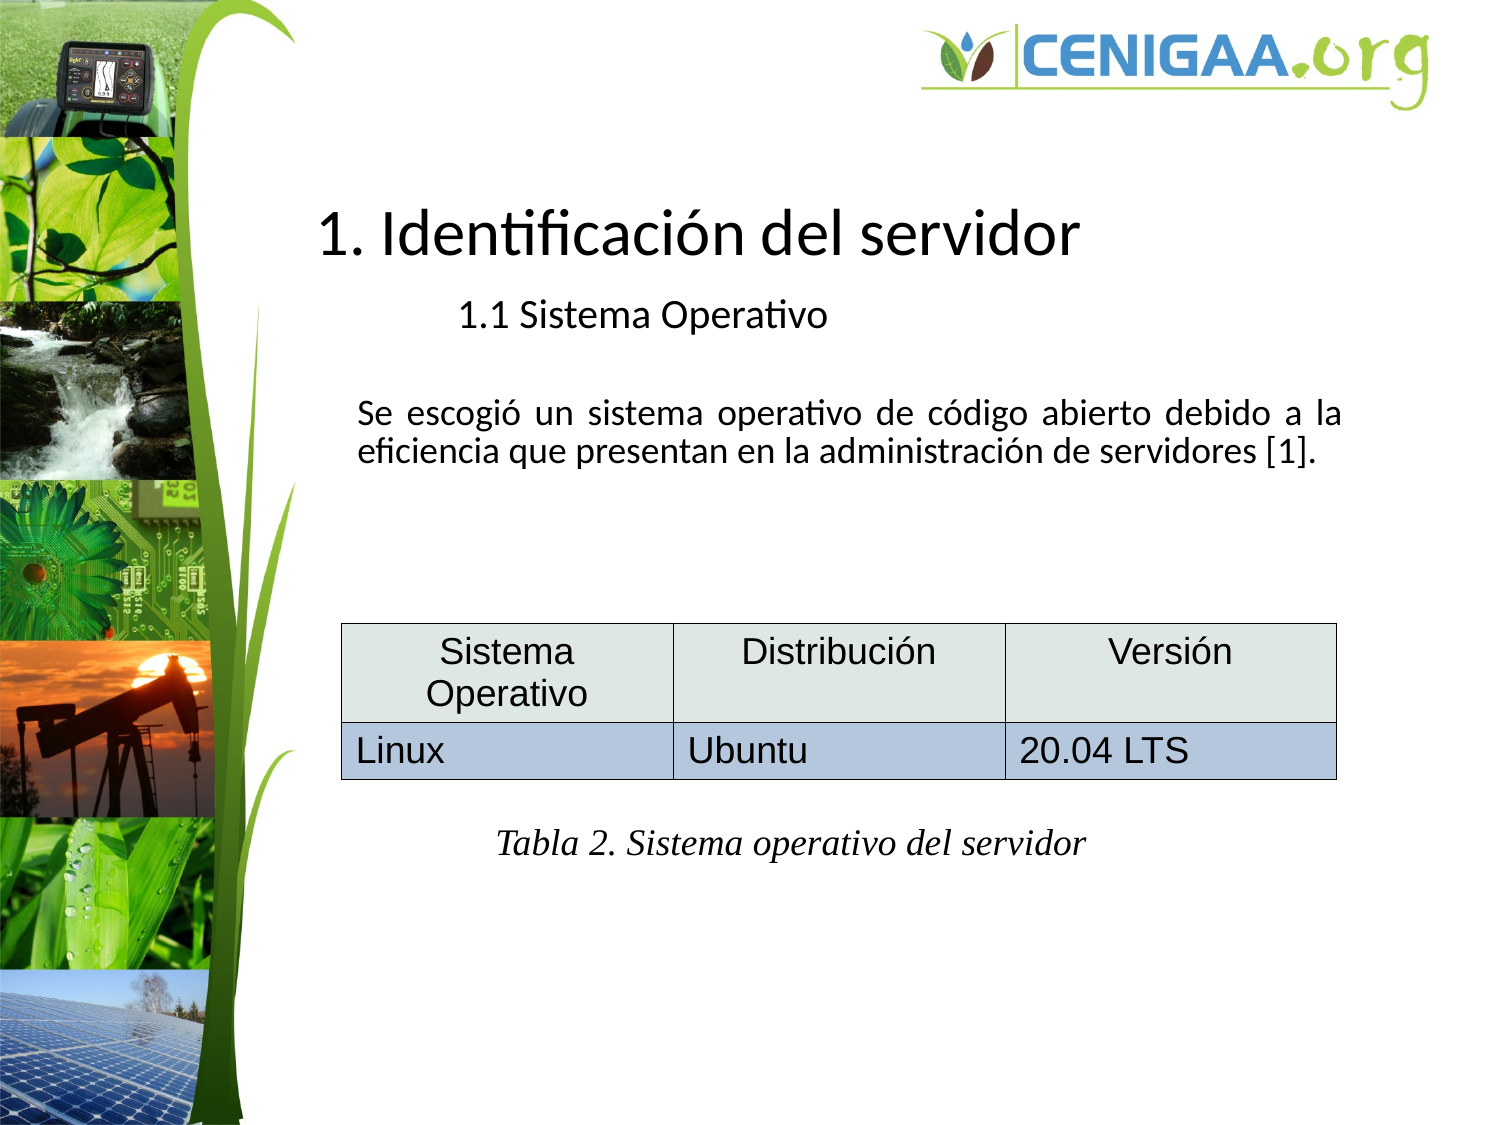

# 1. Identificación del servidor
1.1 Sistema Operativo
Se escogió un sistema operativo de código abierto debido a la eficiencia que presentan en la administración de servidores [1].
| Sistema Operativo | Distribución | Versión |
| --- | --- | --- |
| Linux | Ubuntu | 20.04 LTS |
Tabla 2. Sistema operativo del servidor